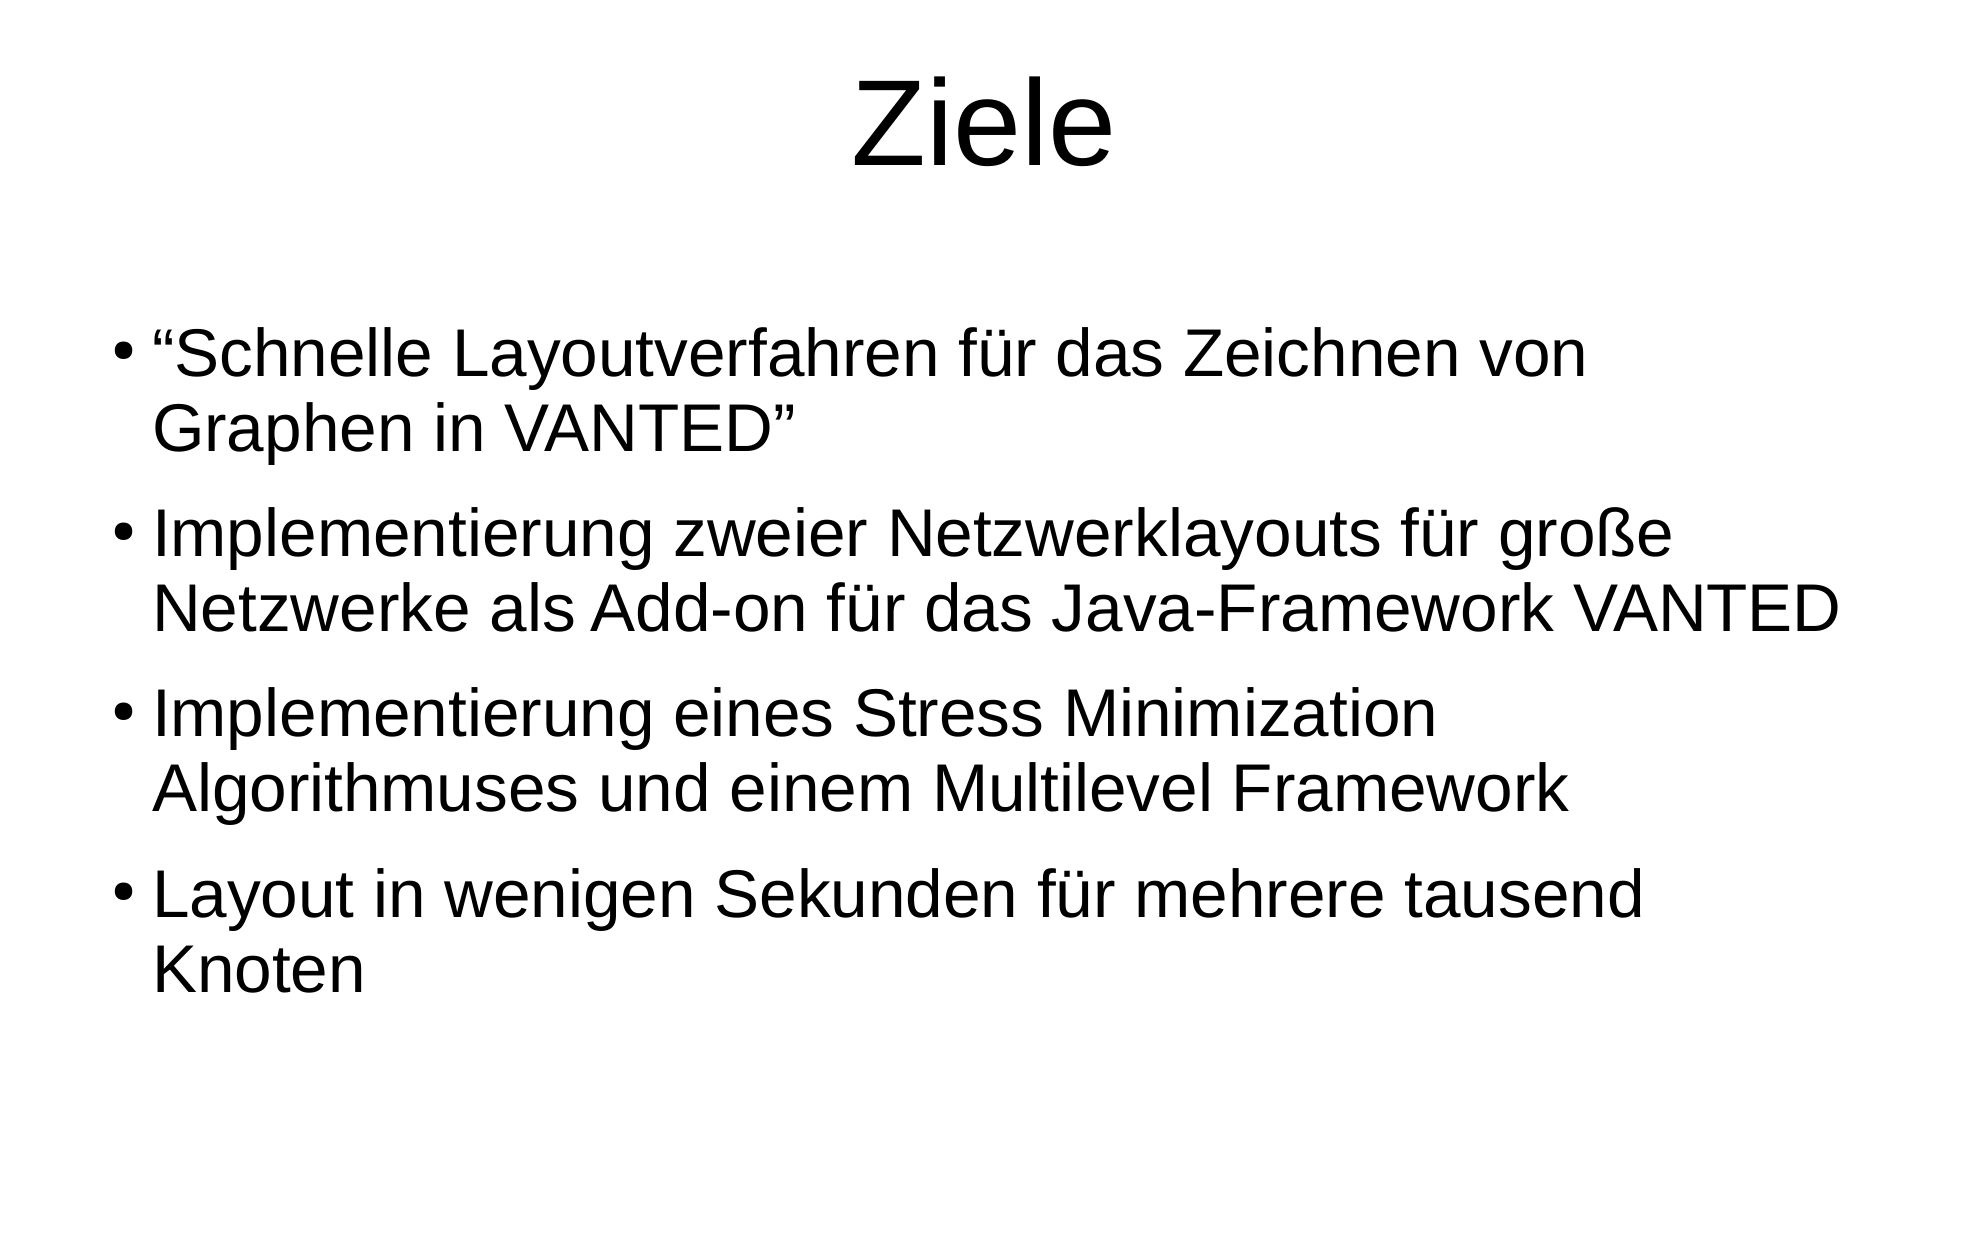

# Ziele
“Schnelle Layoutverfahren für das Zeichnen von Graphen in VANTED”
Implementierung zweier Netzwerklayouts für große Netzwerke als Add-on für das Java-Framework VANTED
Implementierung eines Stress Minimization Algorithmuses und einem Multilevel Framework
Layout in wenigen Sekunden für mehrere tausend Knoten